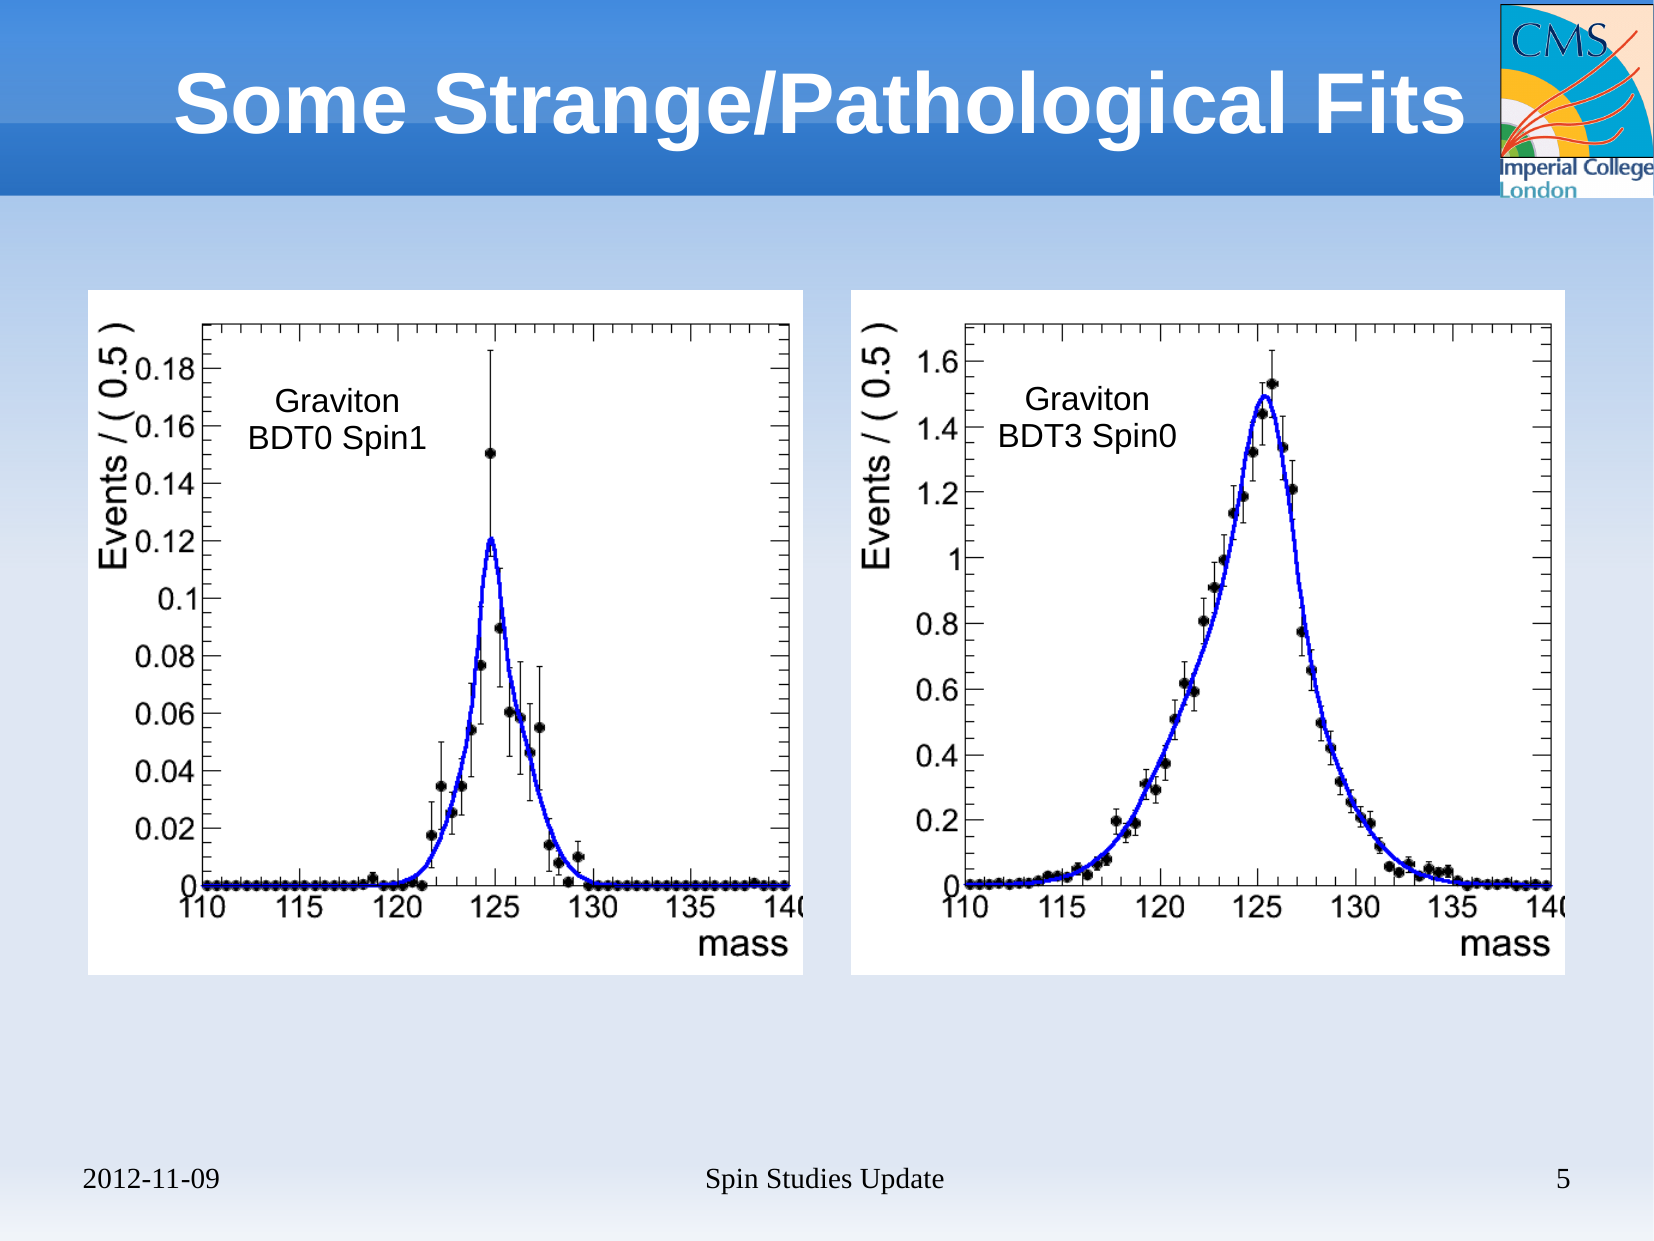

# Some Strange/Pathological Fits
Graviton
BDT3 Spin0
Graviton
BDT0 Spin1
2012-11-09
Spin Studies Update
5